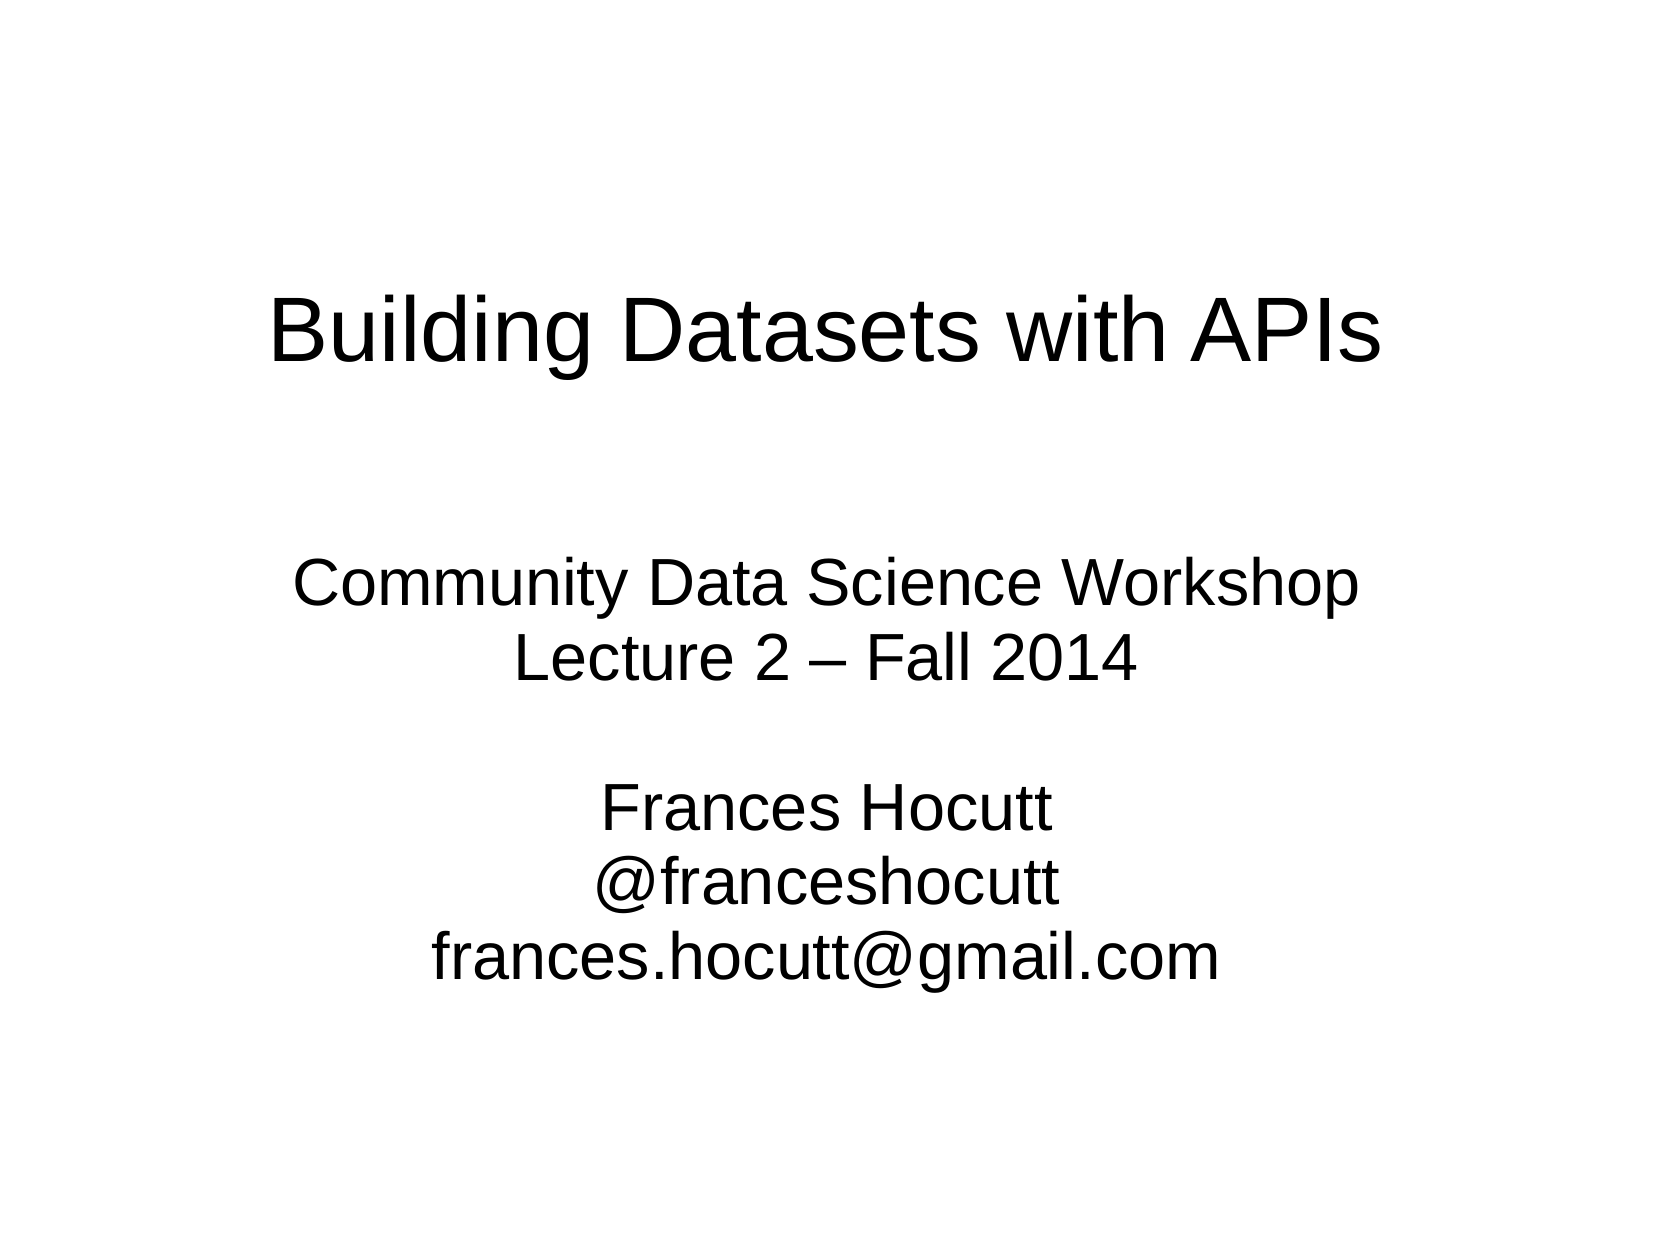

Community Data Science Workshop
Lecture 2 – Fall 2014
Frances Hocutt
@franceshocutt
frances.hocutt@gmail.com
# Building Datasets with APIs